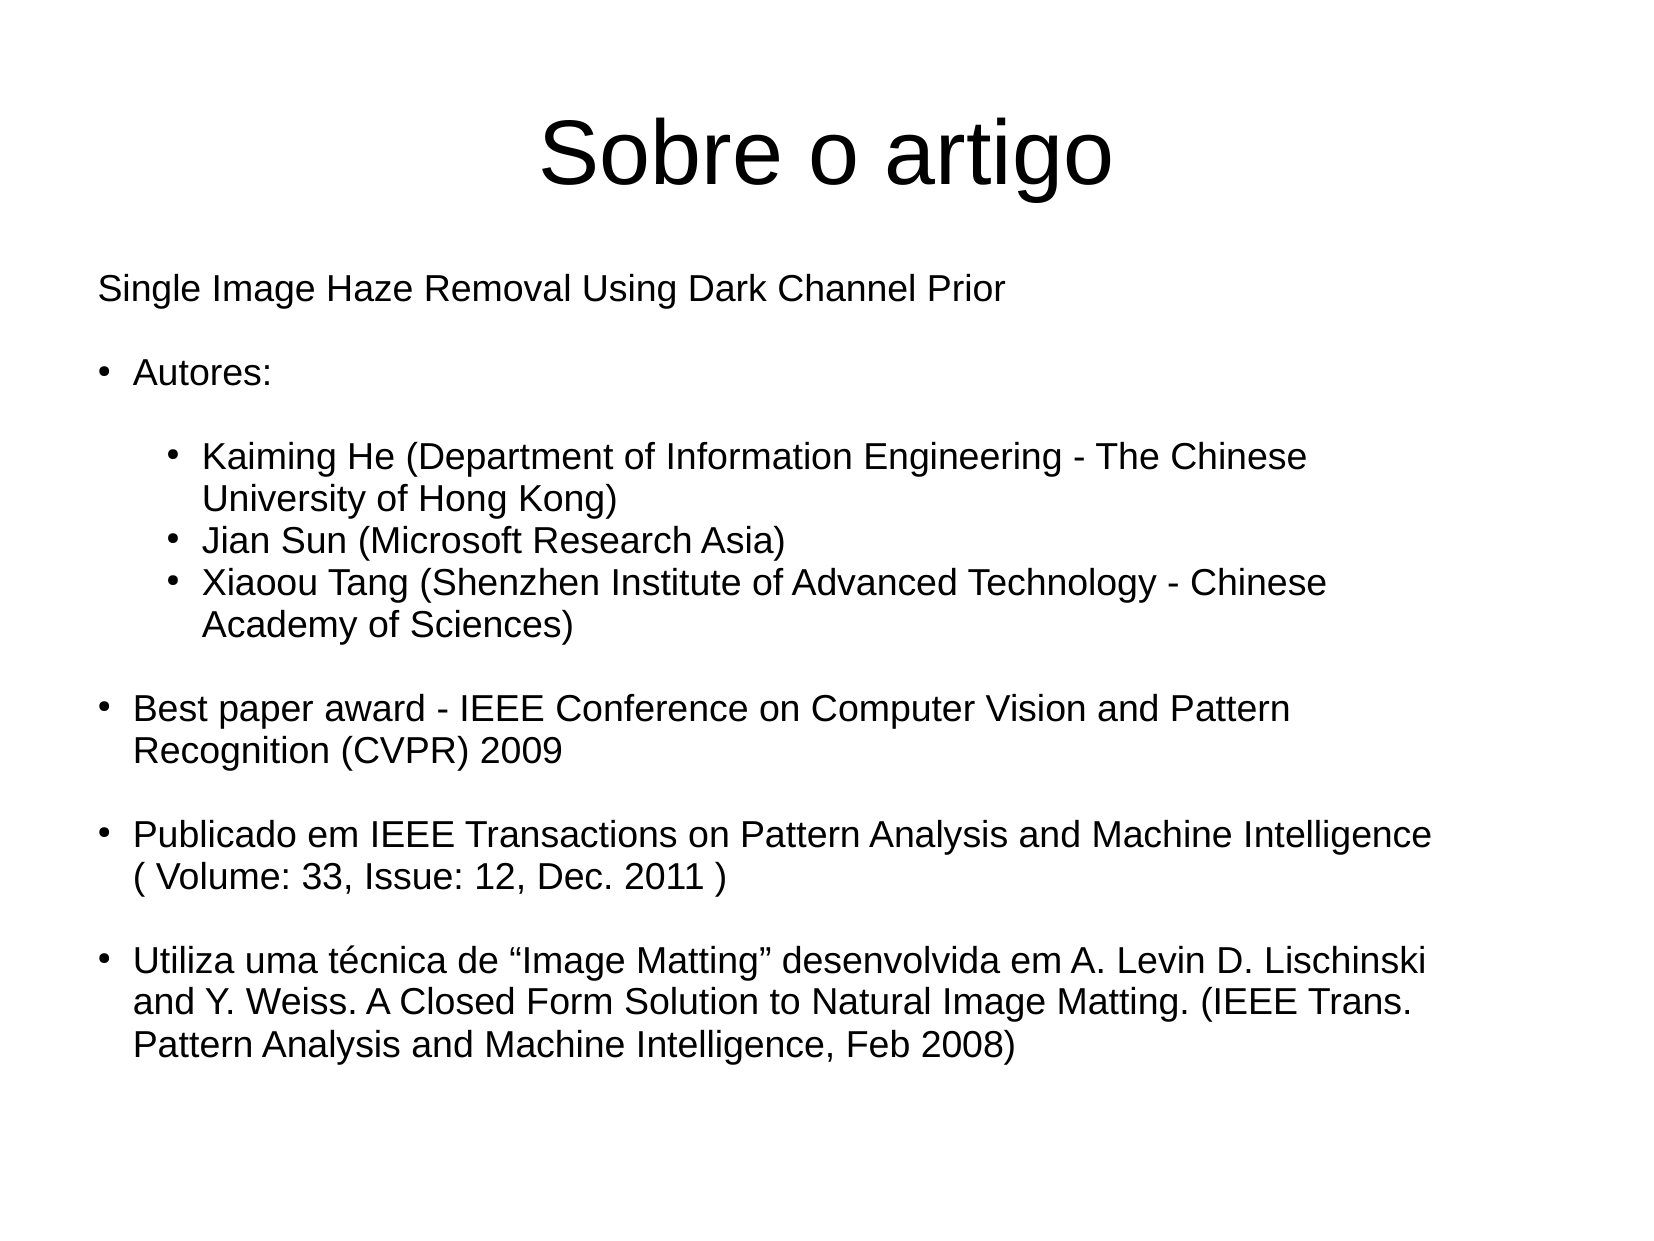

# Sobre o artigo
Single Image Haze Removal Using Dark Channel Prior
Autores:
Kaiming He (Department of Information Engineering - The Chinese University of Hong Kong)
Jian Sun (Microsoft Research Asia)
Xiaoou Tang (Shenzhen Institute of Advanced Technology - Chinese Academy of Sciences)
Best paper award - IEEE Conference on Computer Vision and Pattern Recognition (CVPR) 2009
Publicado em IEEE Transactions on Pattern Analysis and Machine Intelligence ( Volume: 33, Issue: 12, Dec. 2011 )
Utiliza uma técnica de “Image Matting” desenvolvida em A. Levin D. Lischinski and Y. Weiss. A Closed Form Solution to Natural Image Matting. (IEEE Trans. Pattern Analysis and Machine Intelligence, Feb 2008)